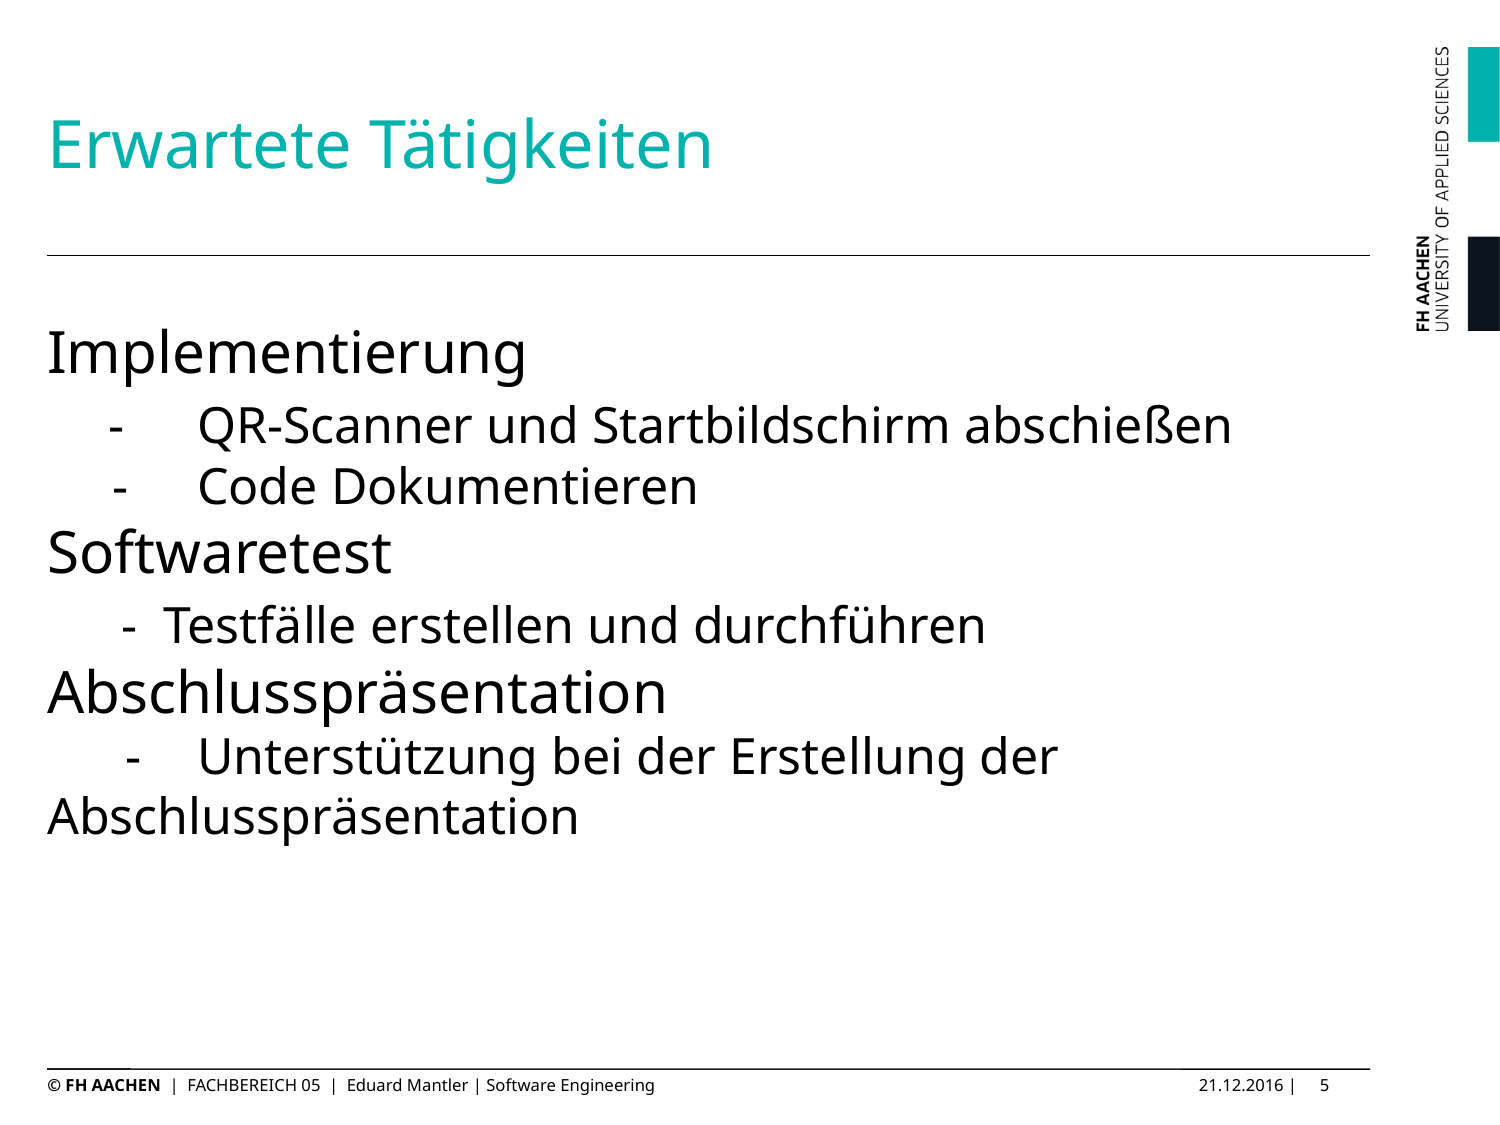

# Erwartete Tätigkeiten
Implementierung
 -	QR-Scanner und Startbildschirm abschießen
 -	Code Dokumentieren
Softwaretest
 - Testfälle erstellen und durchführen
Abschlusspräsentation
 - 	Unterstützung bei der Erstellung der 	Abschlusspräsentation
© FH AACHEN | FACHBEREICH 05 | Eduard Mantler | Software Engineering
21.12.2016 |